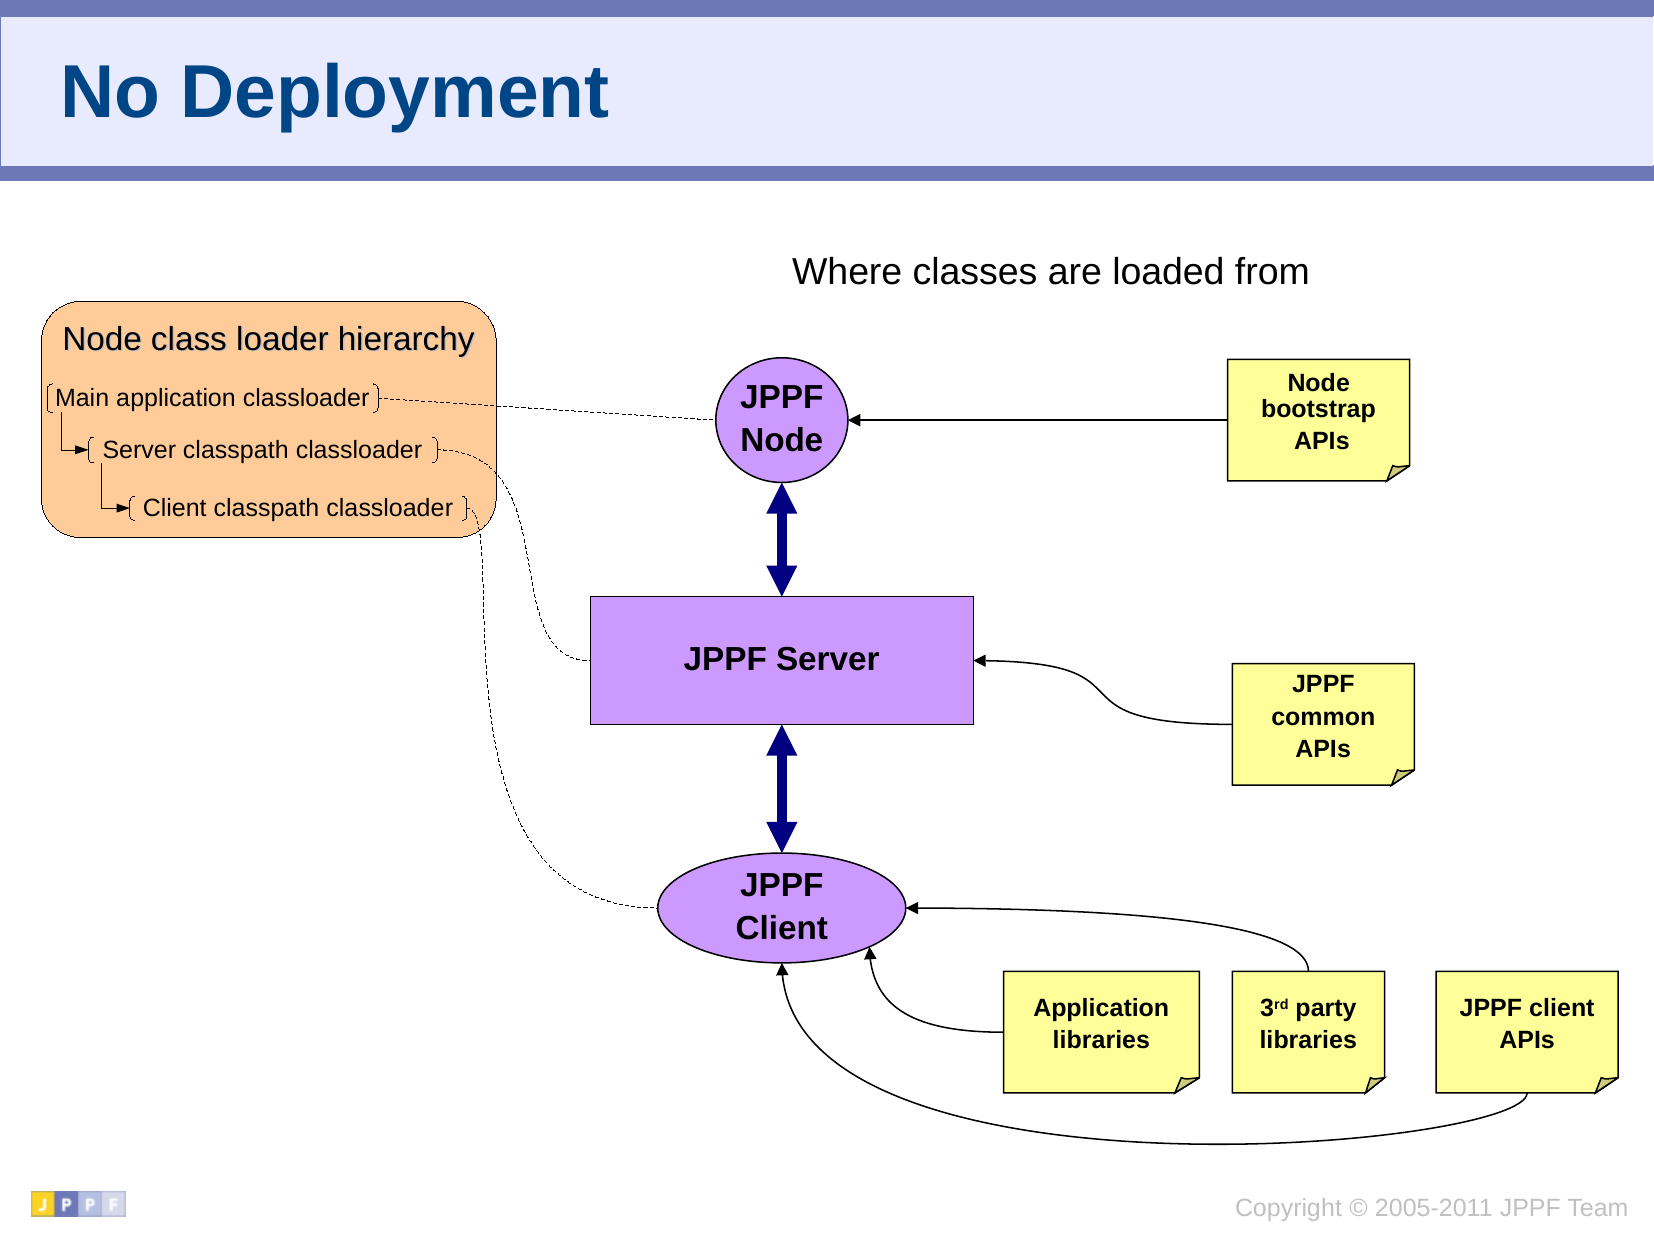

# No Deployment
Where classes are loaded from
Node class loader hierarchy
JPPF
Node
Node bootstrap
 APIs
Main application classloader
Server classpath classloader
Client classpath classloader
JPPF Server
JPPF
common
APIs
JPPF
Client
Application
libraries
3rd party
libraries
JPPF client
APIs